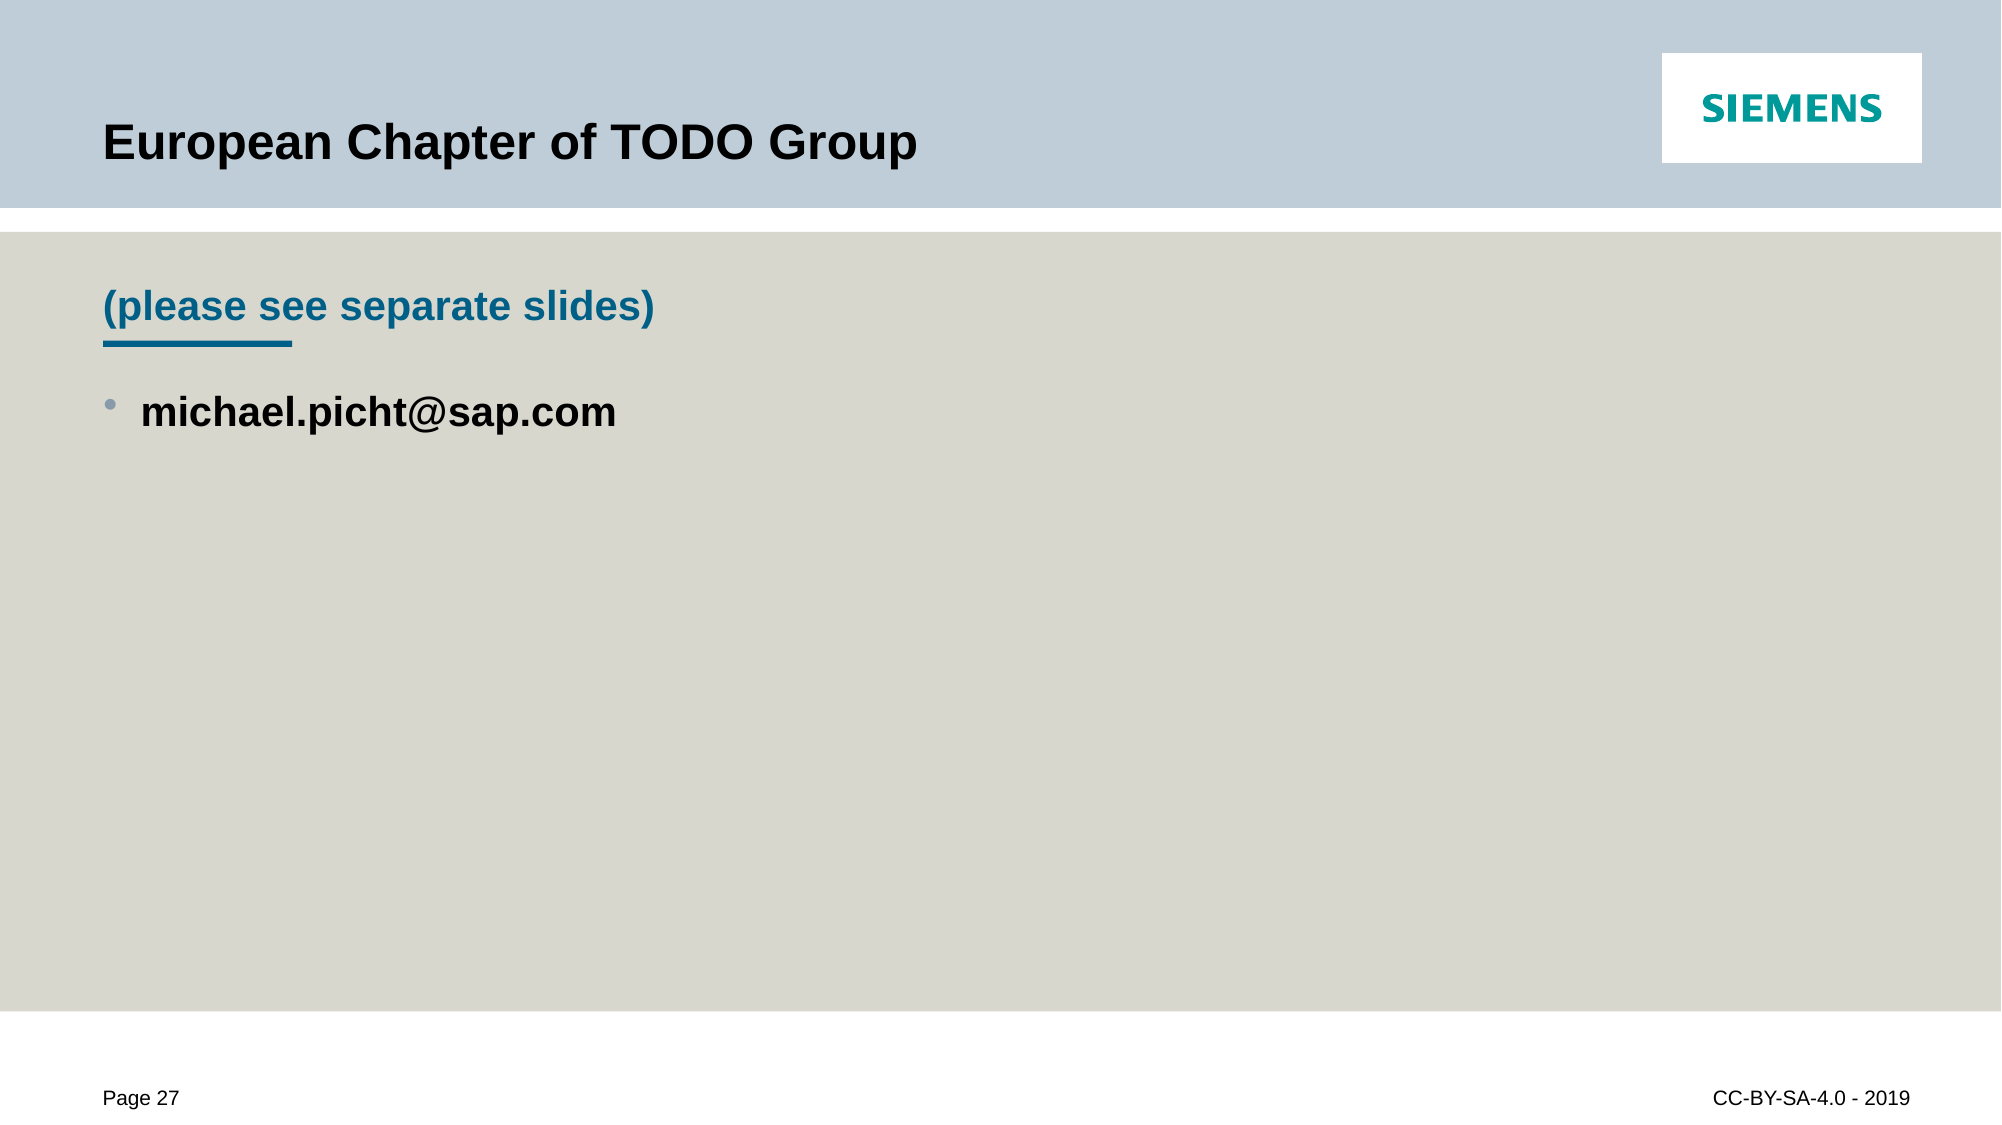

# European Chapter of TODO Group
(please see separate slides)
michael.picht@sap.com